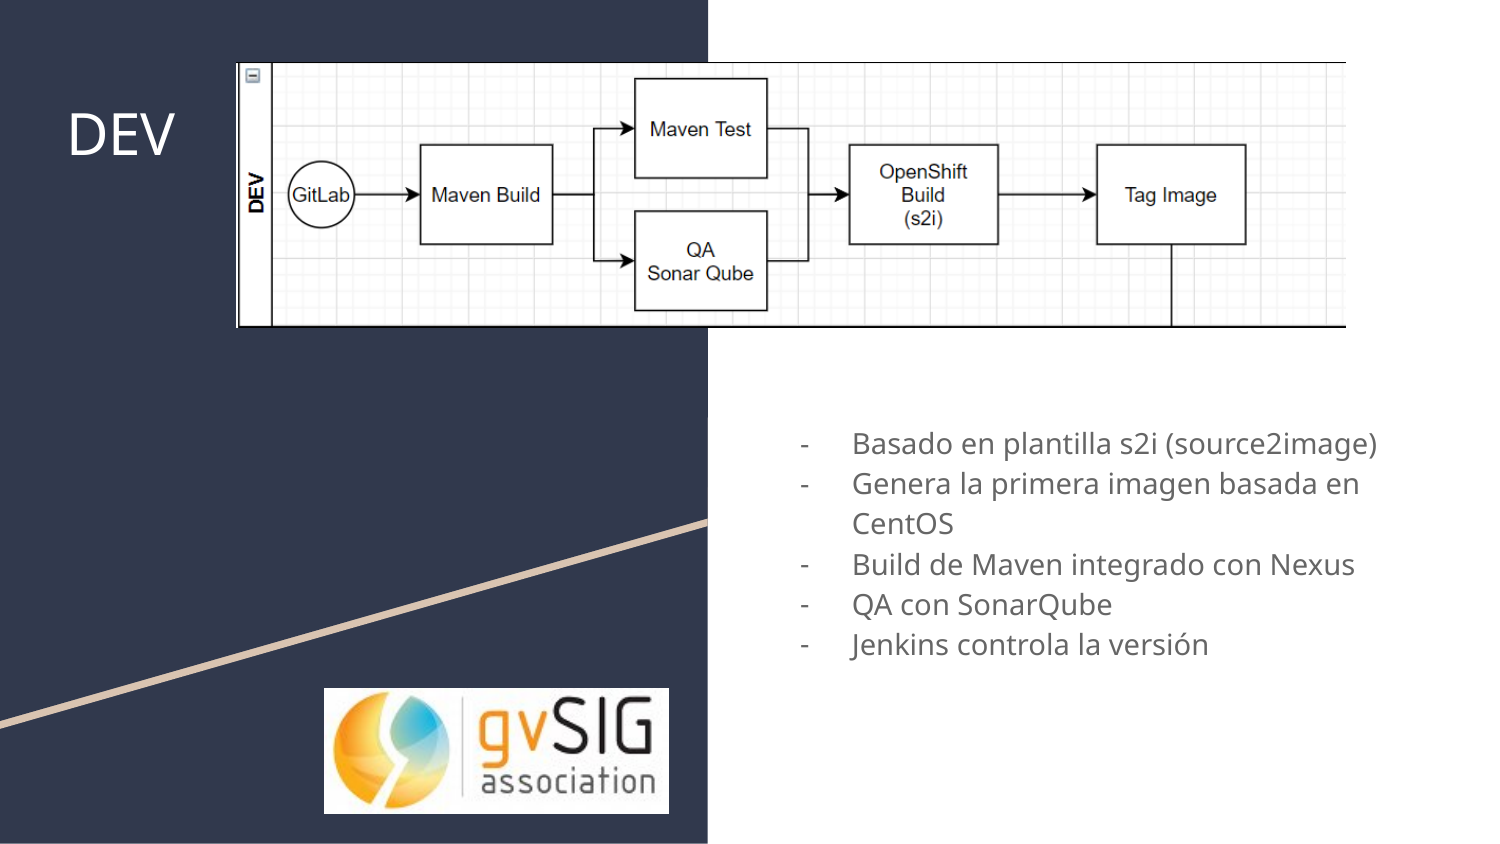

# DEV
Basado en plantilla s2i (source2image)
Genera la primera imagen basada en CentOS
Build de Maven integrado con Nexus
QA con SonarQube
Jenkins controla la versión